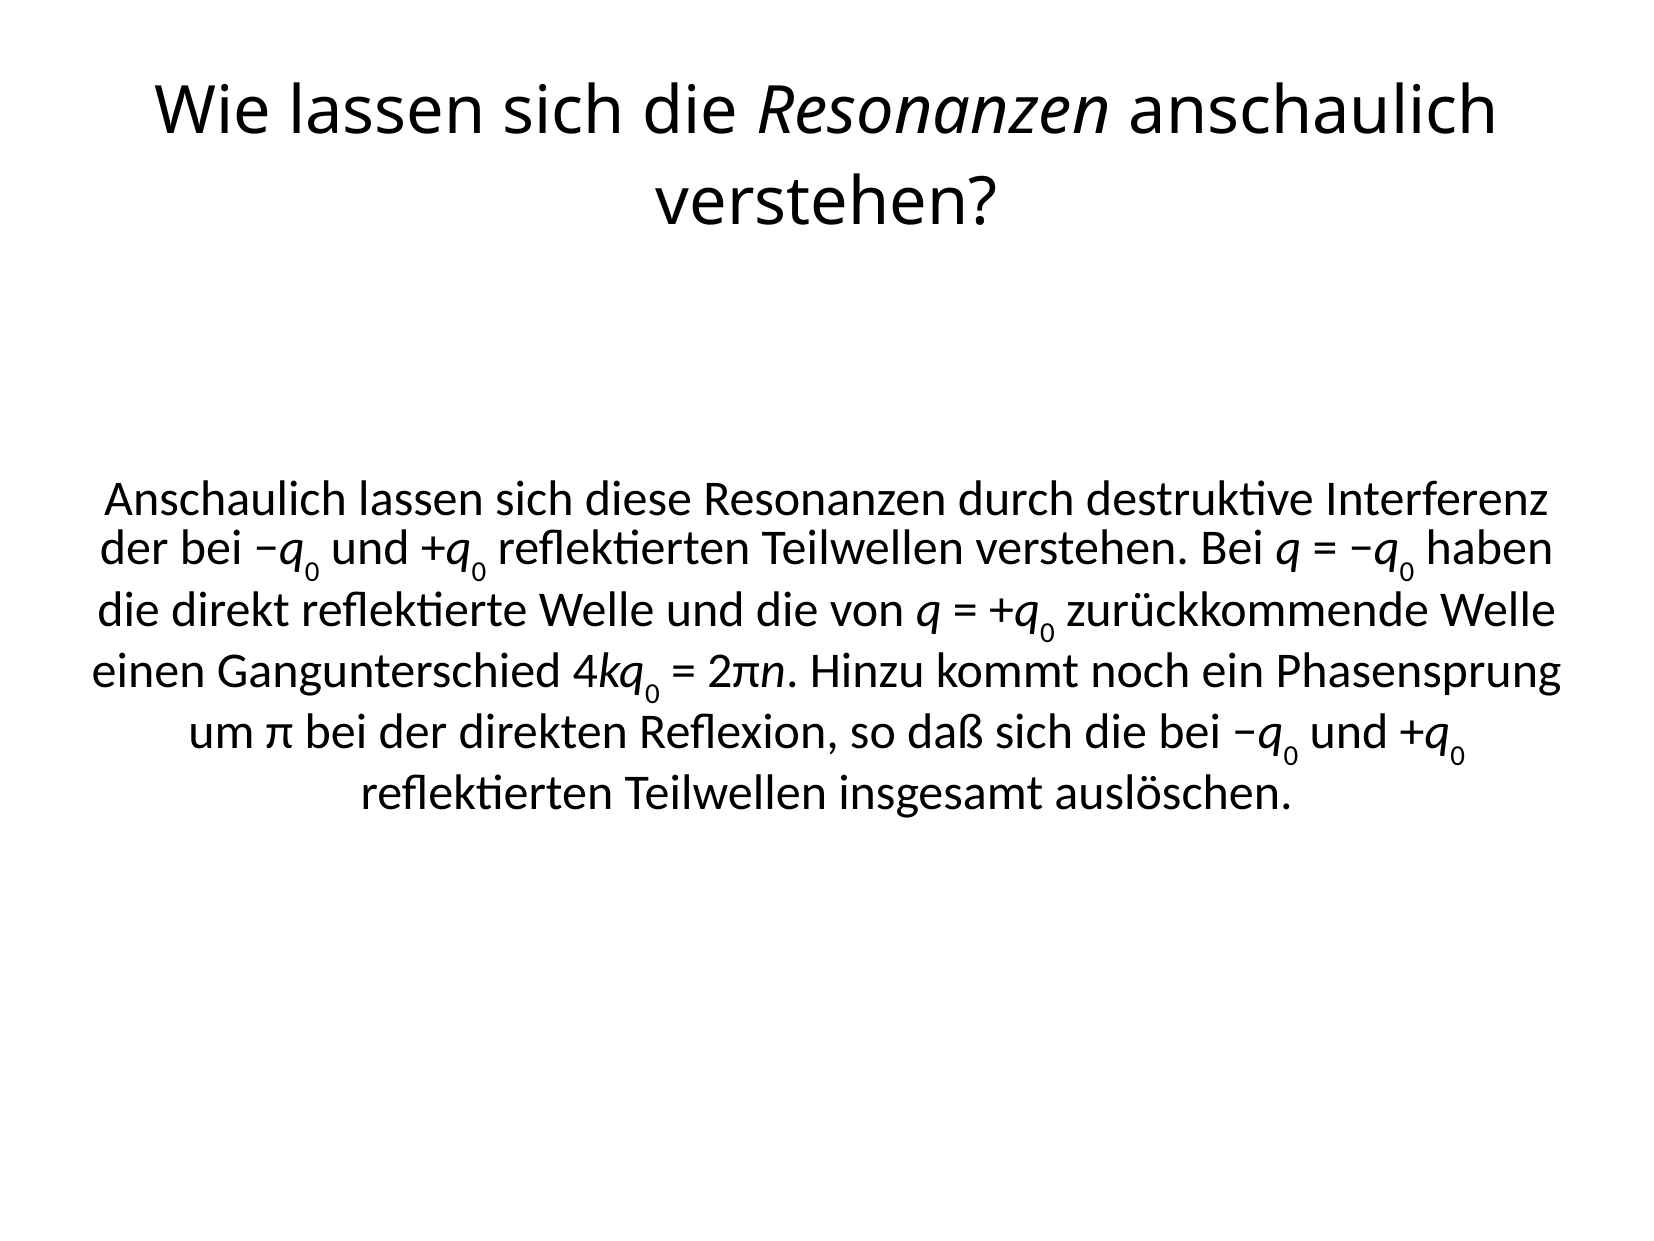

# Wie lassen sich die Resonanzen anschaulich verstehen?
Anschaulich lassen sich diese Resonanzen durch destruktive Interferenz der bei −q0 und +q0 reflektierten Teilwellen verstehen. Bei q = −q0 haben die direkt reflektierte Welle und die von q = +q0 zurückkommende Welle einen Gangunterschied 4kq0 = 2πn. Hinzu kommt noch ein Phasensprung um π bei der direkten Reflexion, so daß sich die bei −q0 und +q0 reflektierten Teilwellen insgesamt auslöschen.